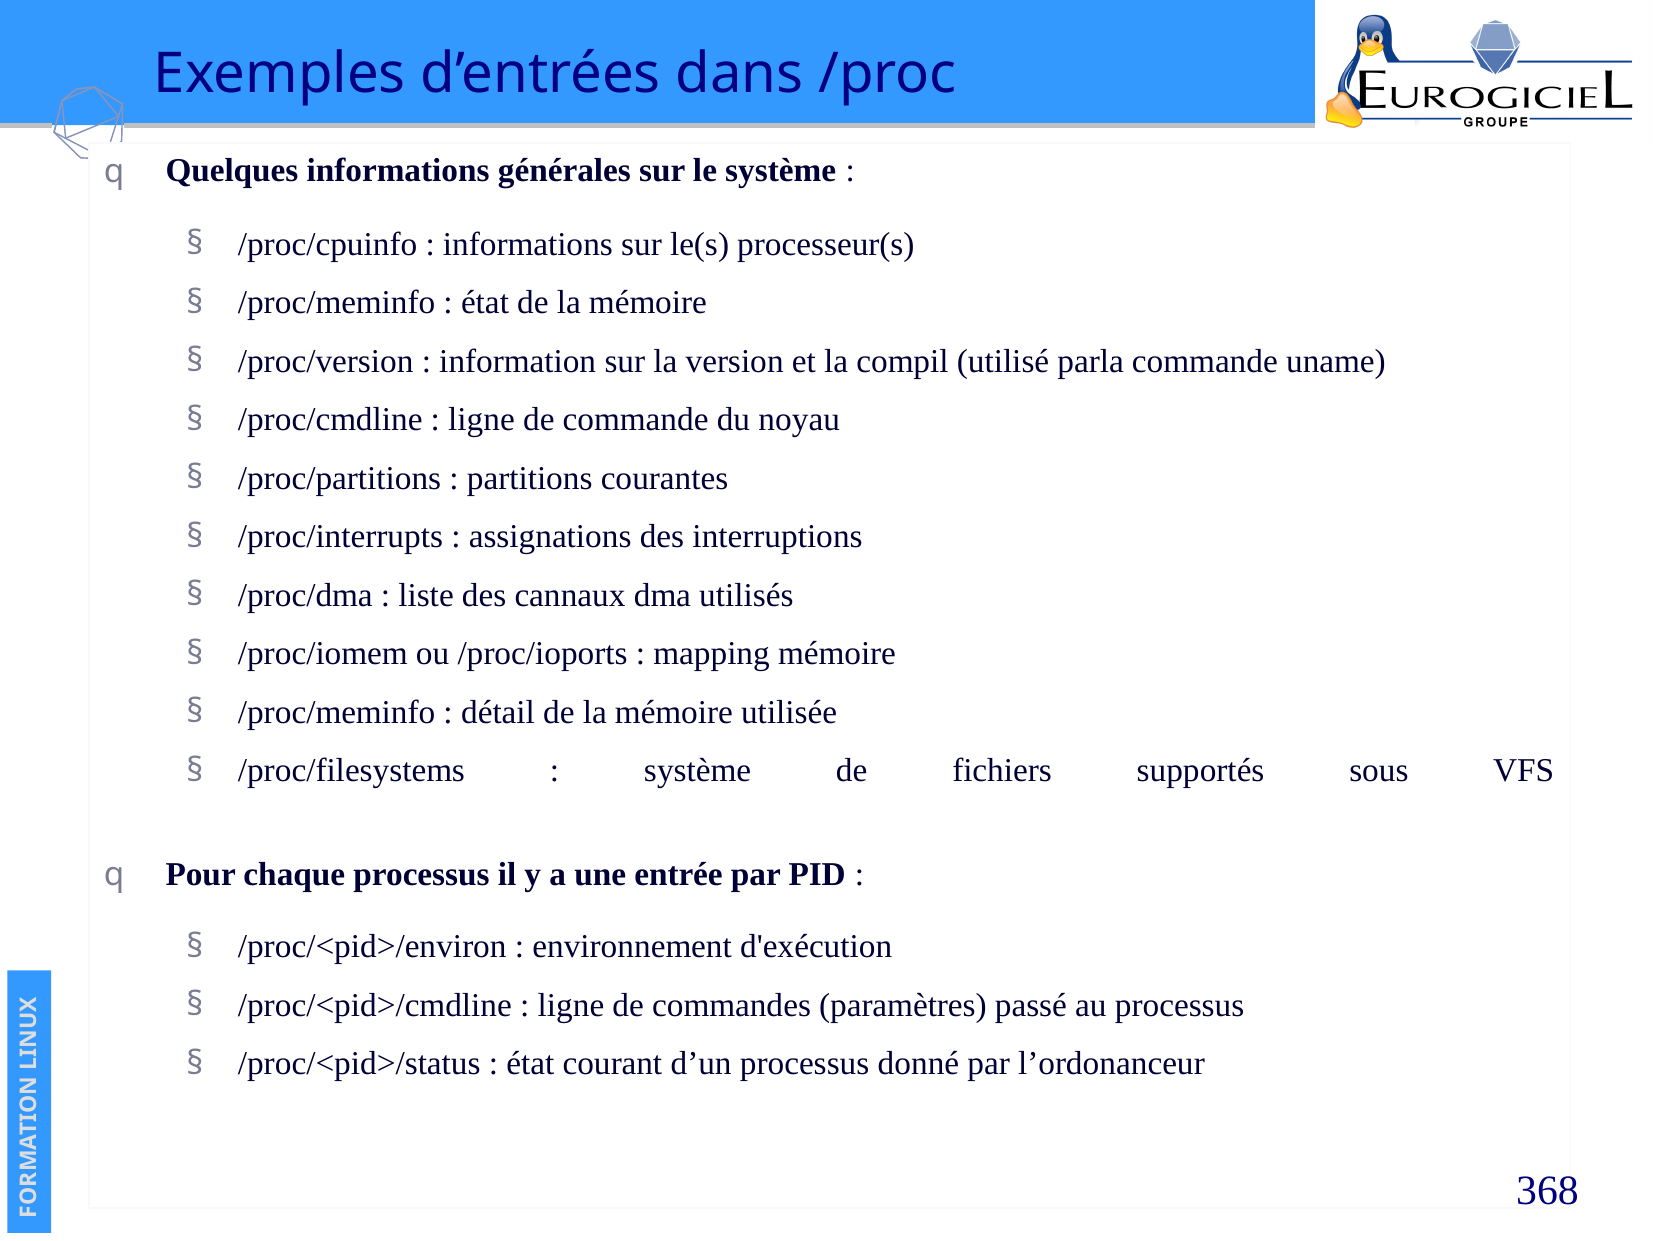

# Exemples d’entrées dans /proc
Quelques informations générales sur le système :
/proc/cpuinfo : informations sur le(s) processeur(s)
/proc/meminfo : état de la mémoire
/proc/version : information sur la version et la compil (utilisé parla commande uname)
/proc/cmdline : ligne de commande du noyau
/proc/partitions : partitions courantes
/proc/interrupts : assignations des interruptions
/proc/dma : liste des cannaux dma utilisés
/proc/iomem ou /proc/ioports : mapping mémoire
/proc/meminfo : détail de la mémoire utilisée
/proc/filesystems : système de fichiers supportés sous VFS
Pour chaque processus il y a une entrée par PID :
/proc/<pid>/environ : environnement d'exécution
/proc/<pid>/cmdline : ligne de commandes (paramètres) passé au processus
/proc/<pid>/status : état courant d’un processus donné par l’ordonanceur